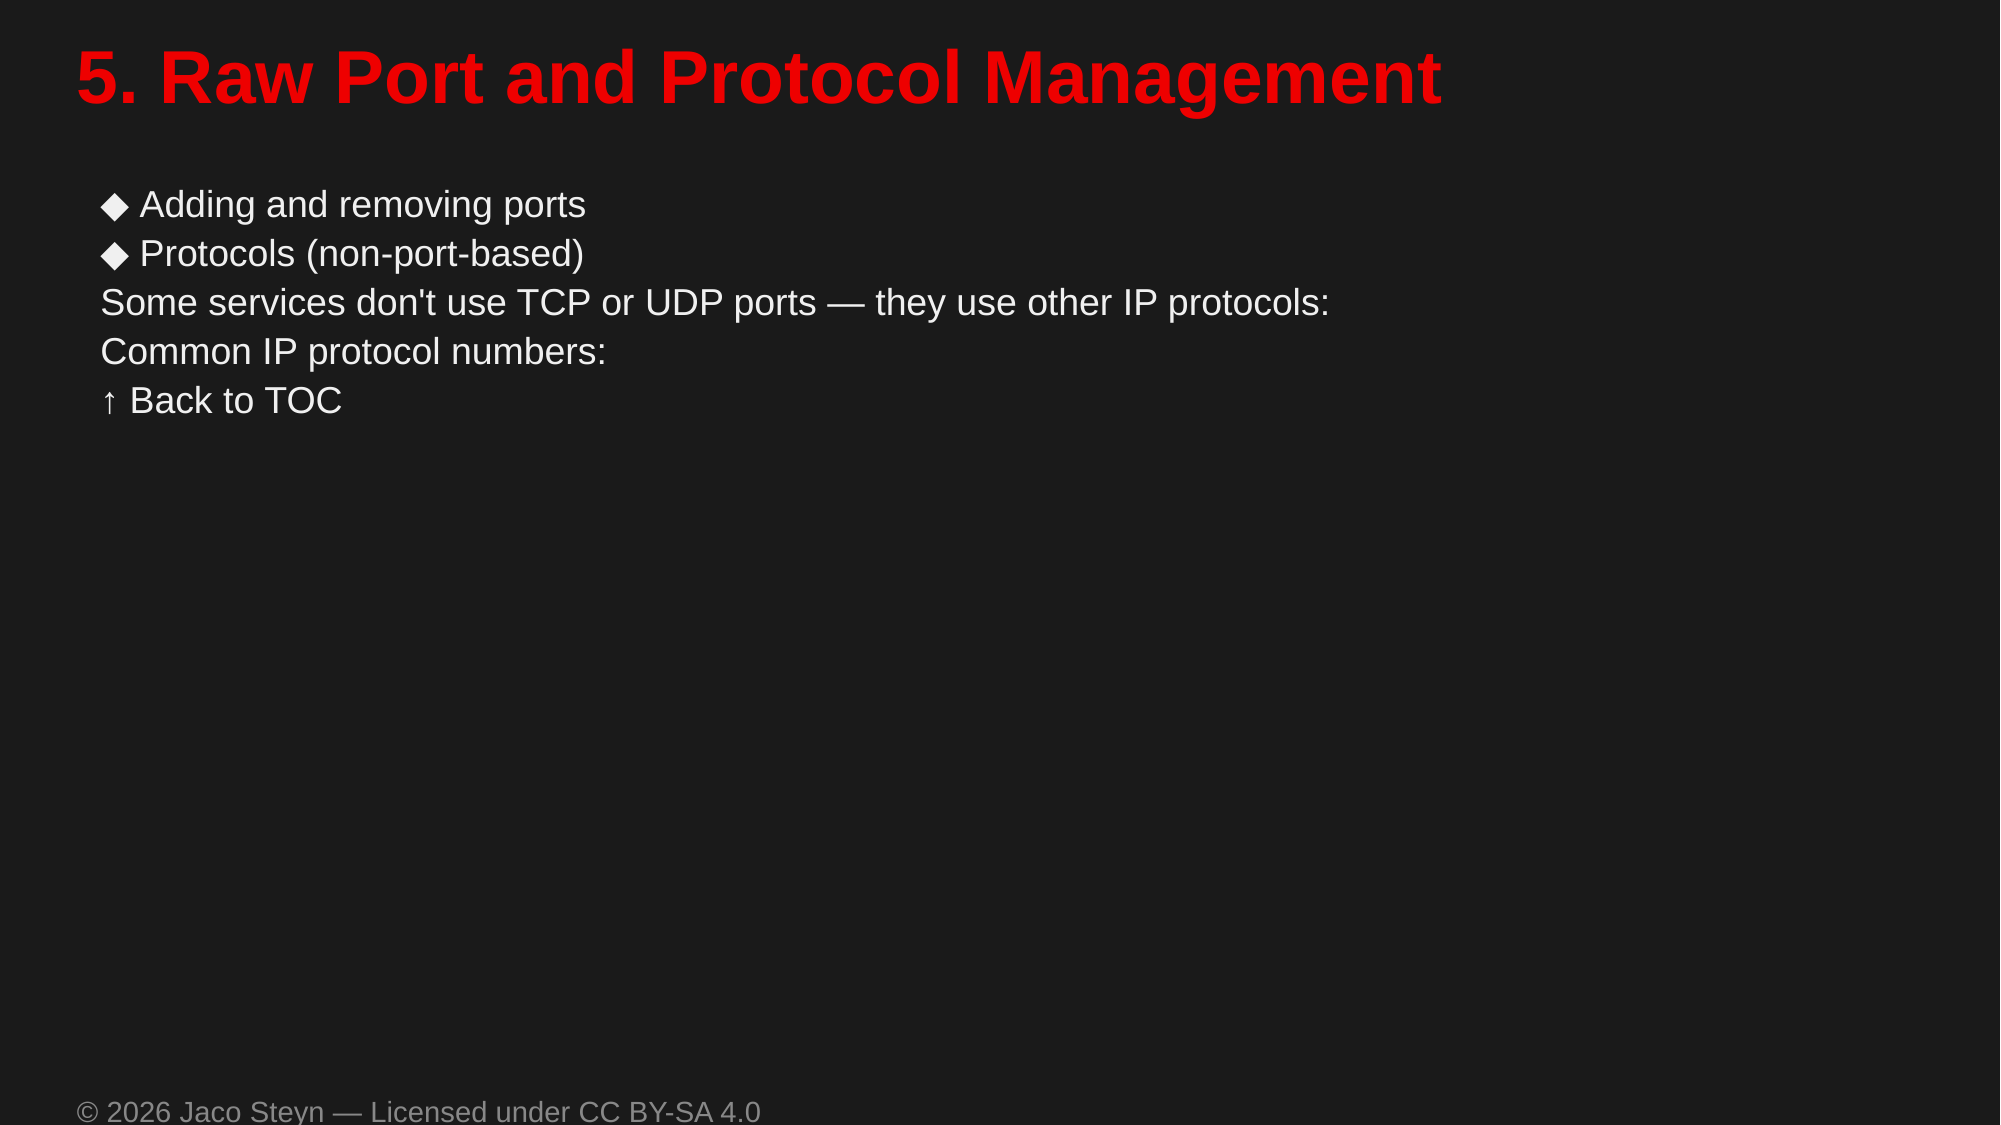

5. Raw Port and Protocol Management
◆ Adding and removing ports
◆ Protocols (non-port-based)
Some services don't use TCP or UDP ports — they use other IP protocols:
Common IP protocol numbers:
↑ Back to TOC
© 2026 Jaco Steyn — Licensed under CC BY-SA 4.0